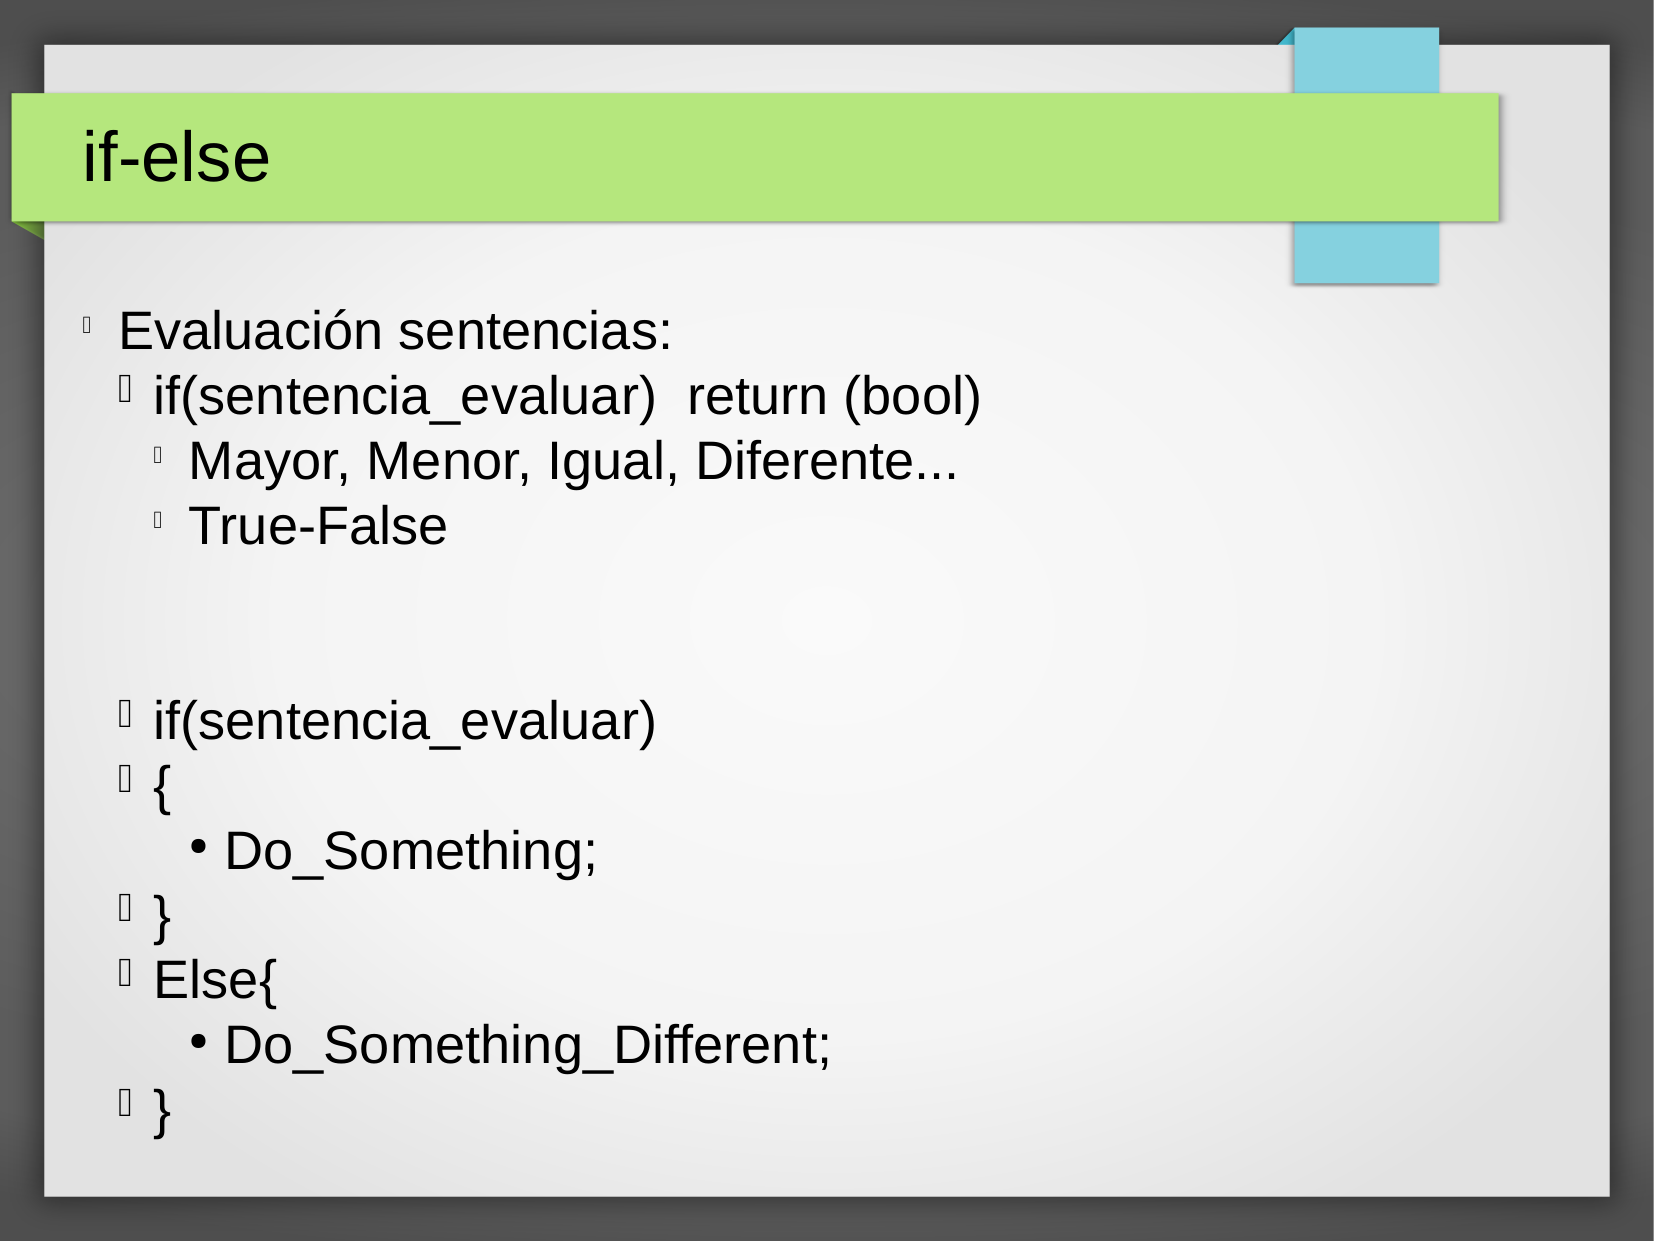

if-else
Evaluación sentencias:
if(sentencia_evaluar) return (bool)
Mayor, Menor, Igual, Diferente...
True-False
if(sentencia_evaluar)
{
Do_Something;
}
Else{
Do_Something_Different;
}